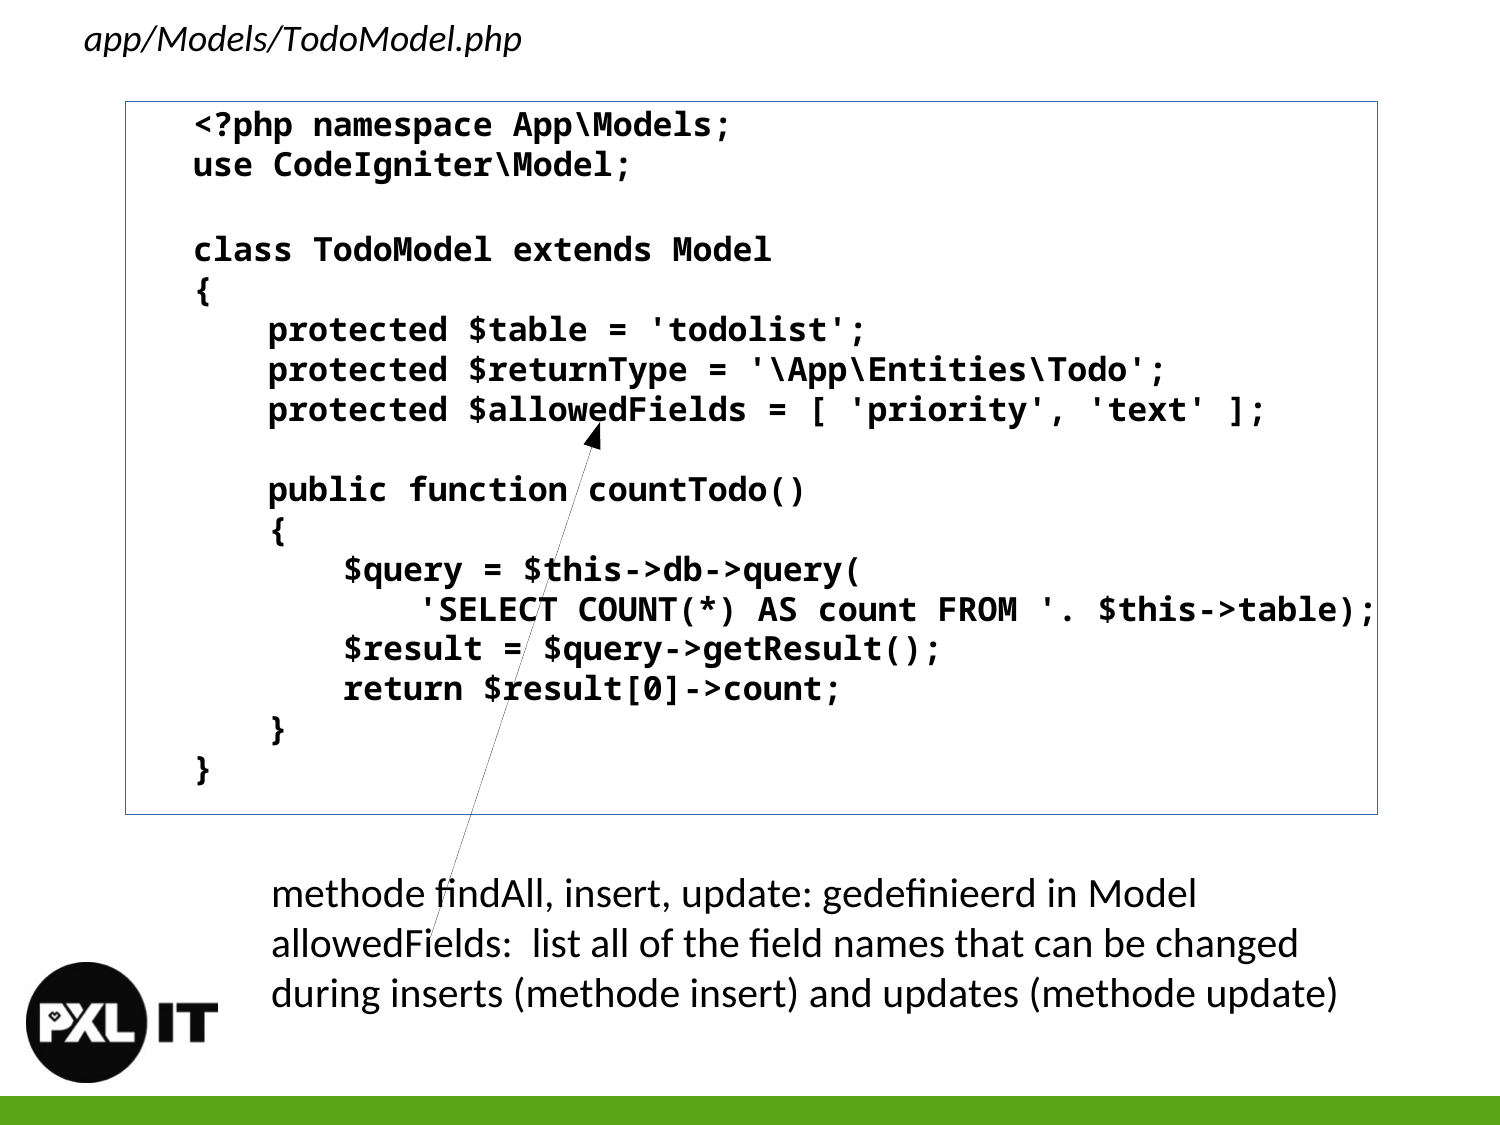

app/Models/TodoModel.php
<?php namespace App\Models;
use CodeIgniter\Model;
class TodoModel extends Model
{
	protected $table = 'todolist';
	protected $returnType = '\App\Entities\Todo';
	protected $allowedFields = [ 'priority', 'text' ];
	public function countTodo()
	{
		$query = $this->db->query(
			'SELECT COUNT(*) AS count FROM '. $this->table);
		$result = $query->getResult();
		return $result[0]->count;
	}
}
methode findAll, insert, update: gedefinieerd in Model
allowedFields: list all of the field names that can be changed during inserts (methode insert) and updates (methode update)